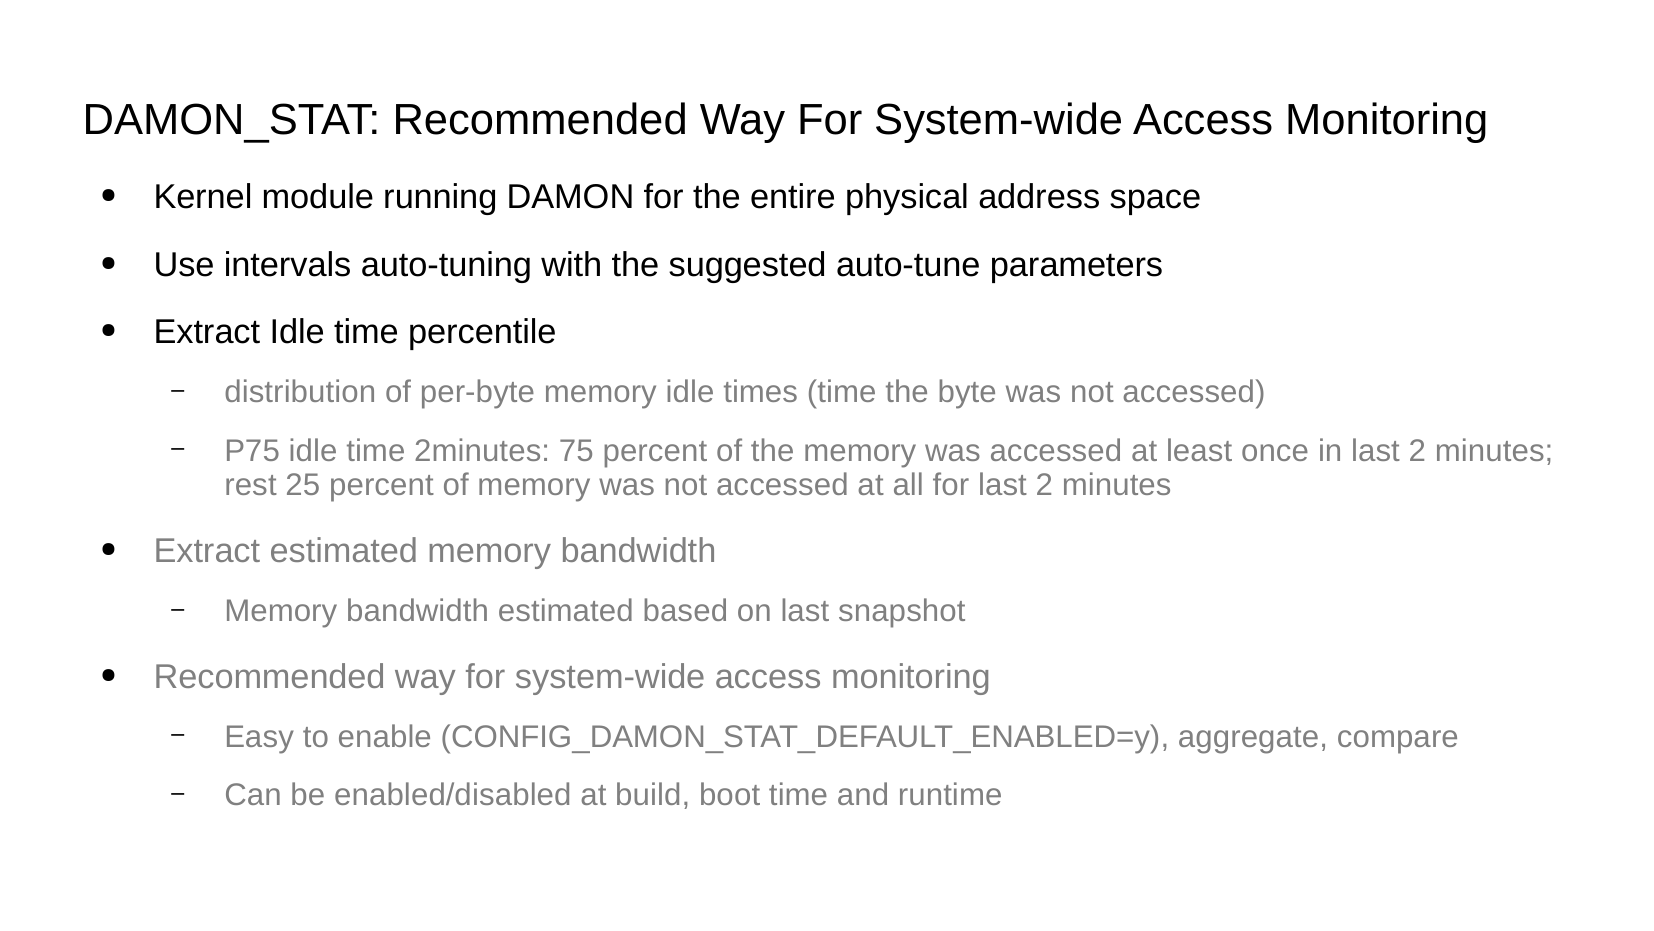

# DAMON_STAT: Recommended Way For System-wide Access Monitoring
Kernel module running DAMON for the entire physical address space
Use intervals auto-tuning with the suggested auto-tune parameters
Extract Idle time percentile
distribution of per-byte memory idle times (time the byte was not accessed)
P75 idle time 2minutes: 75 percent of the memory was accessed at least once in last 2 minutes; rest 25 percent of memory was not accessed at all for last 2 minutes
Extract estimated memory bandwidth
Memory bandwidth estimated based on last snapshot
Recommended way for system-wide access monitoring
Easy to enable (CONFIG_DAMON_STAT_DEFAULT_ENABLED=y), aggregate, compare
Can be enabled/disabled at build, boot time and runtime